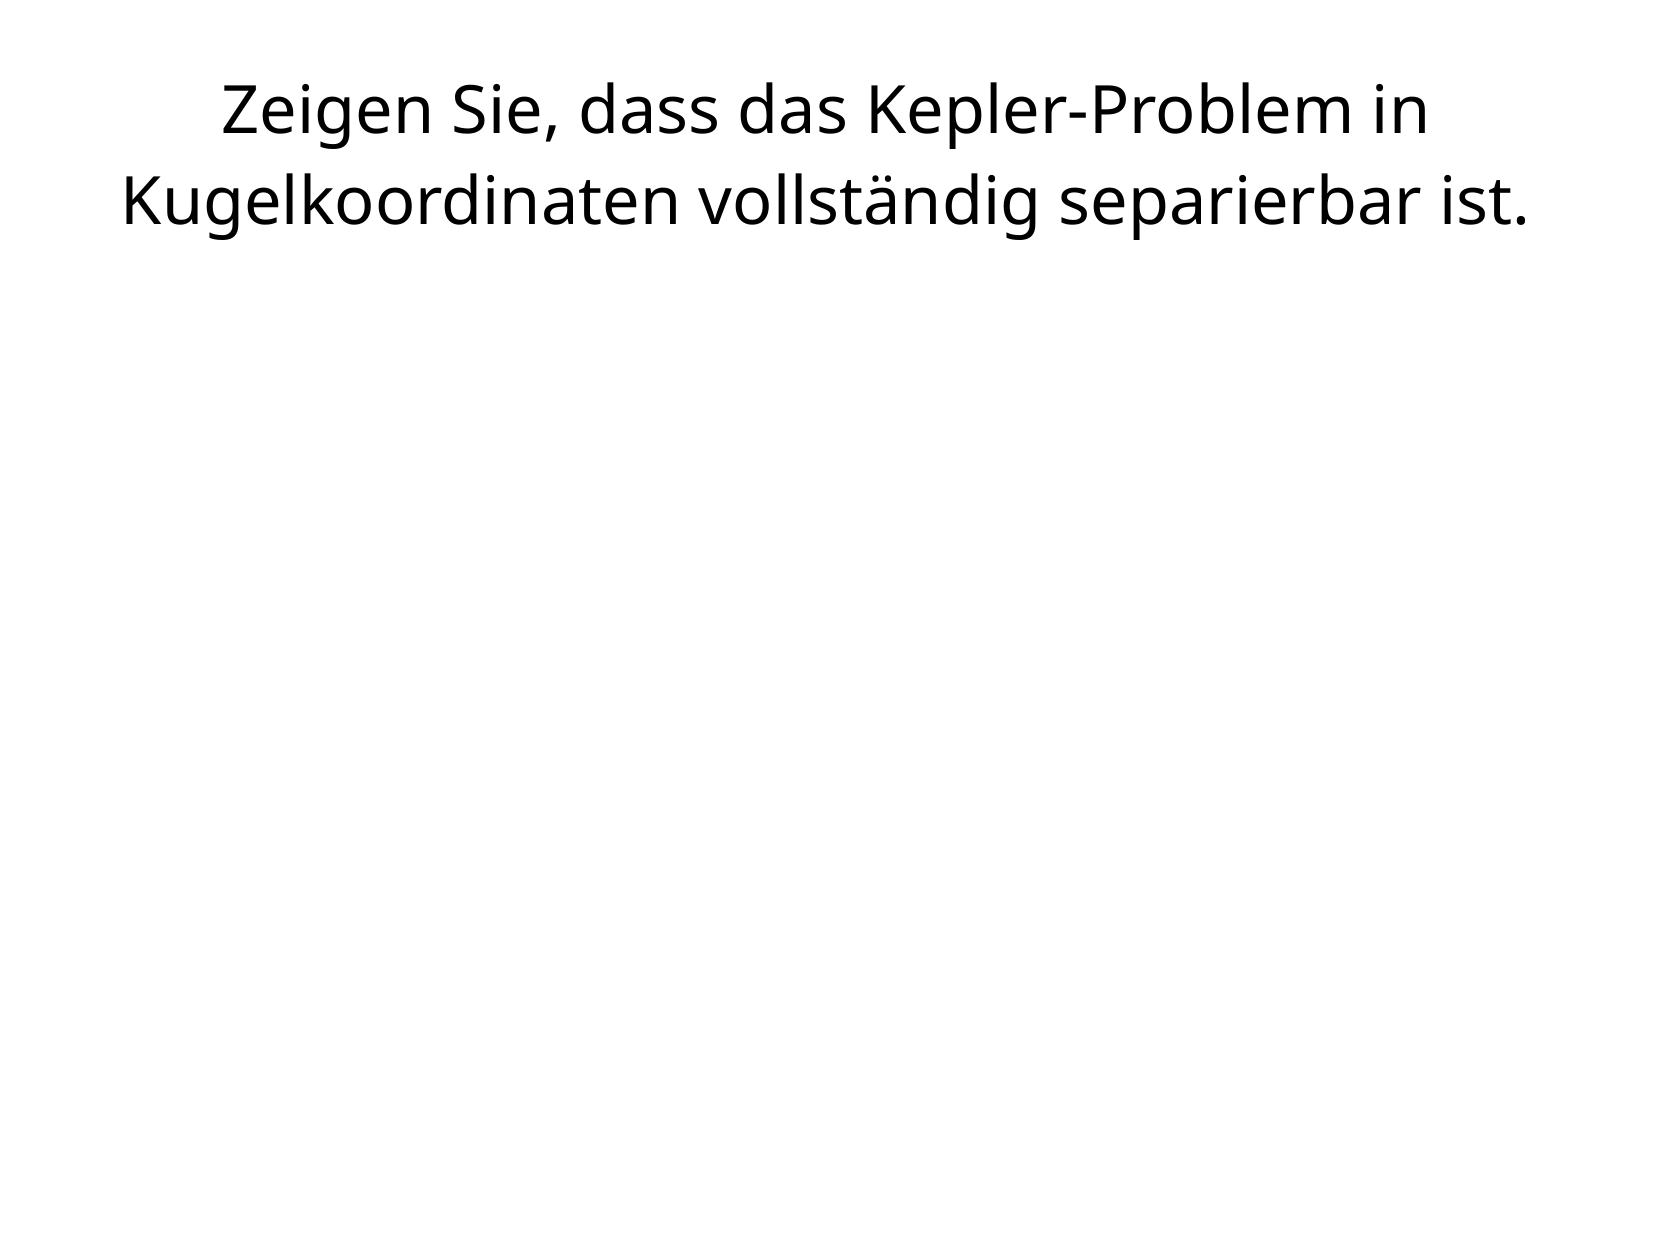

# Zeigen Sie, dass das Kepler-Problem in Kugelkoordinaten vollständig separierbar ist.